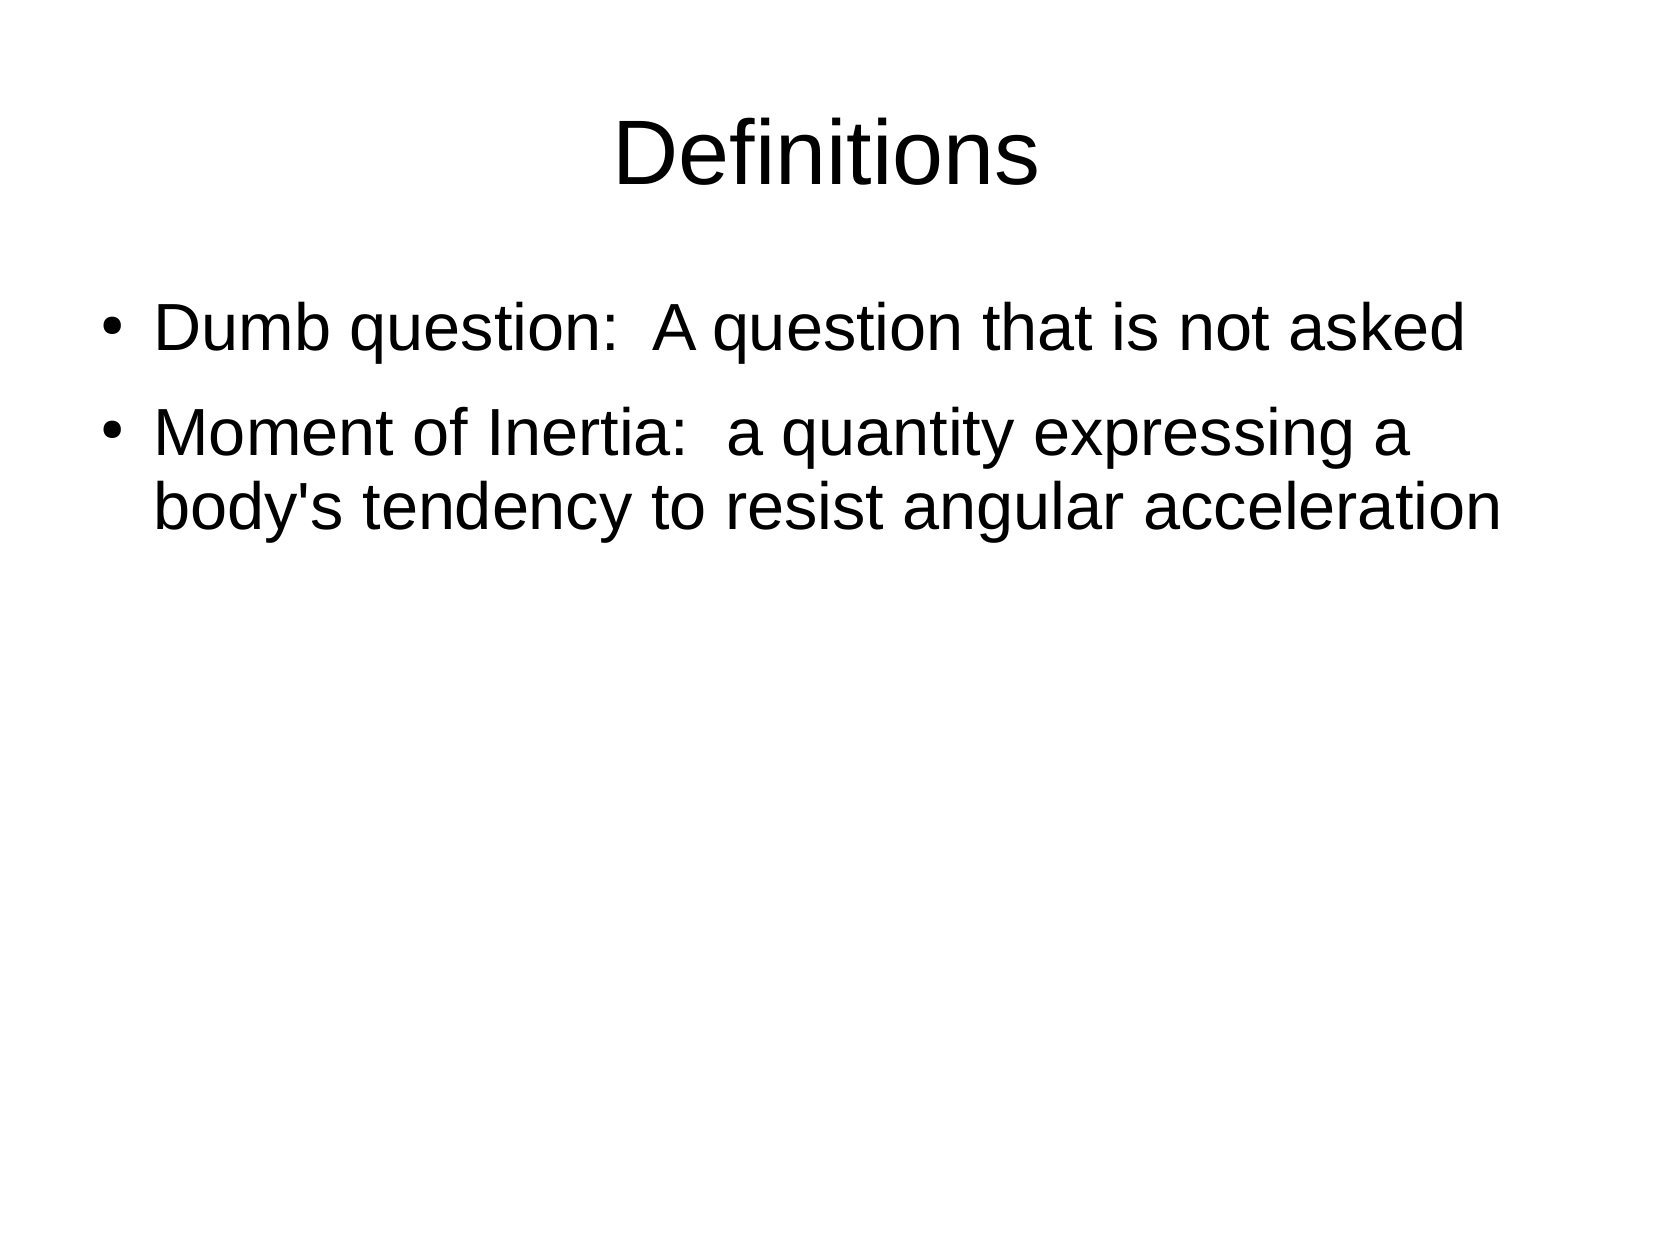

# Definitions
Dumb question: A question that is not asked
Moment of Inertia: a quantity expressing a body's tendency to resist angular acceleration